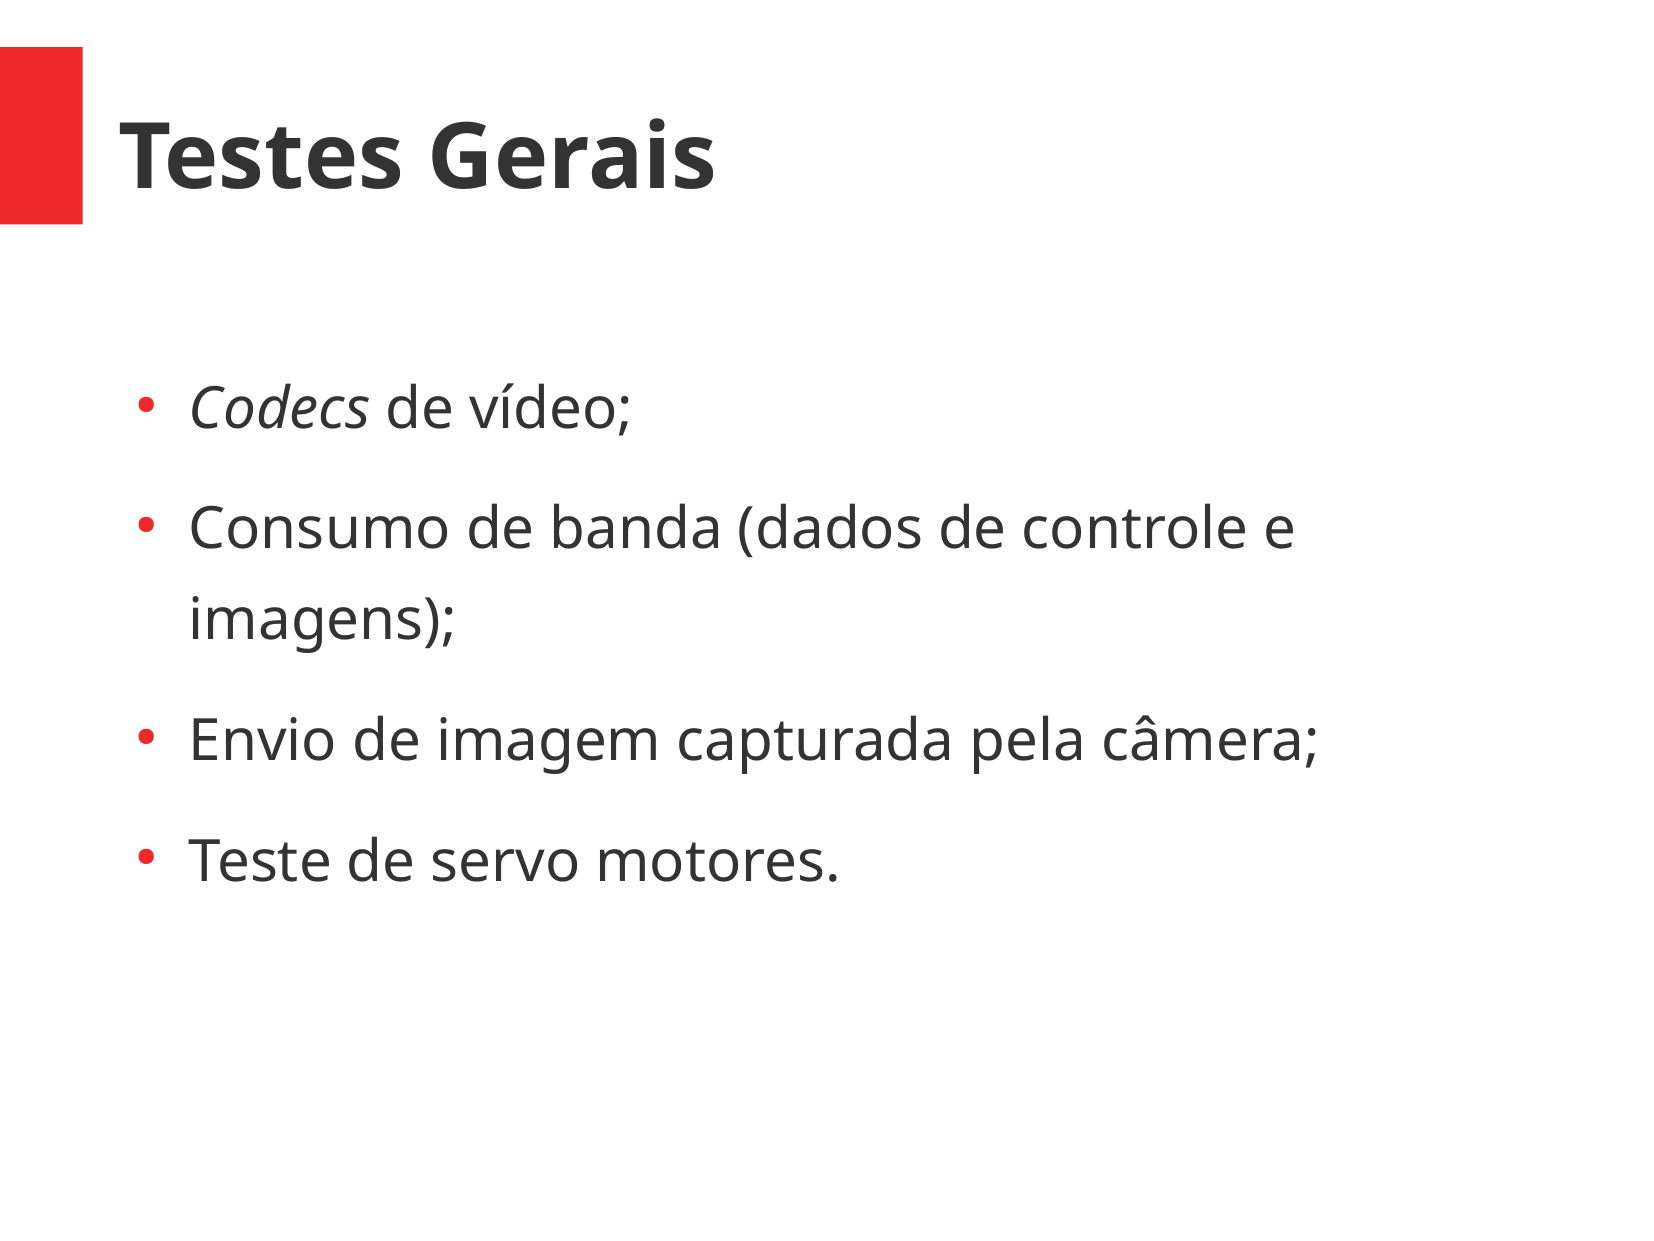

# Testes Gerais
Codecs de vídeo;
Consumo de banda (dados de controle e imagens);
Envio de imagem capturada pela câmera;
Teste de servo motores.